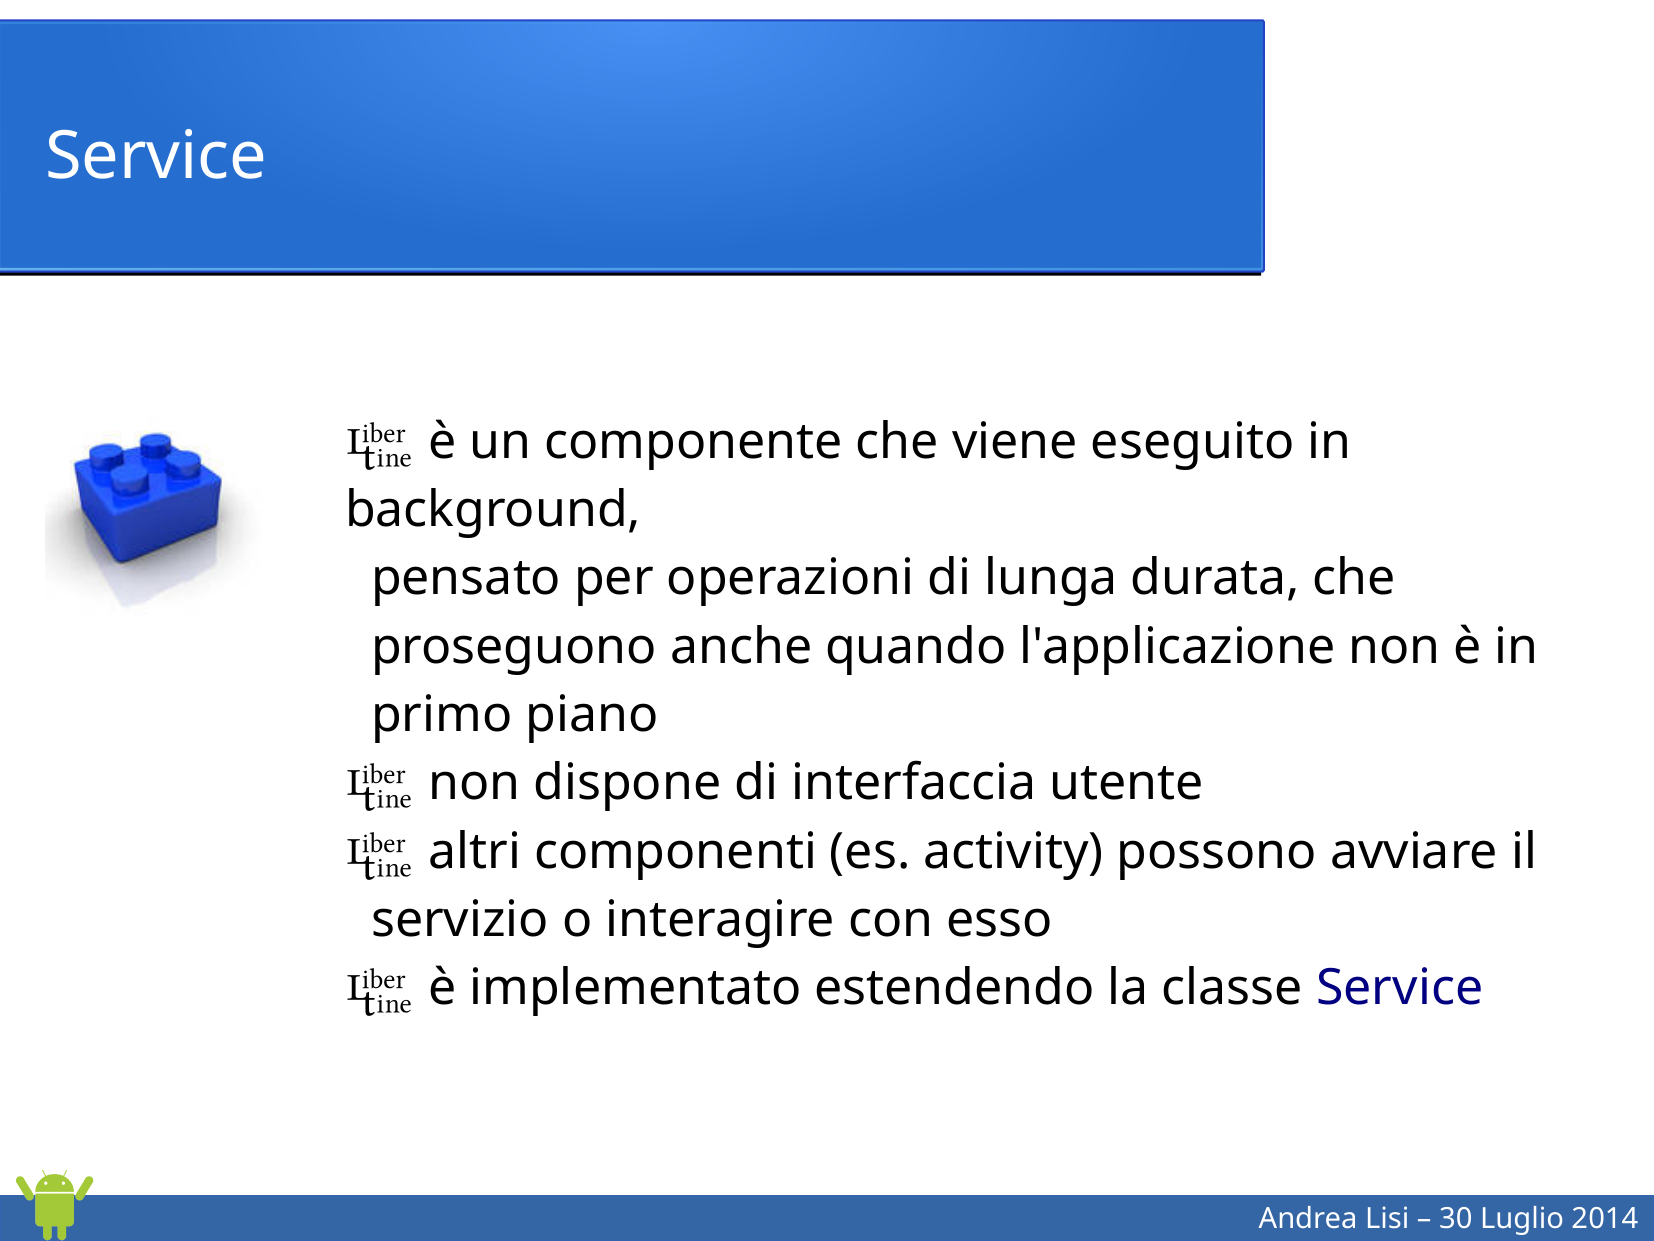

# Service
 è un componente che viene eseguito in background,
 pensato per operazioni di lunga durata, che
 proseguono anche quando l'applicazione non è in
 primo piano
 non dispone di interfaccia utente
 altri componenti (es. activity) possono avviare il
 servizio o interagire con esso
 è implementato estendendo la classe Service
Andrea Lisi – 30 Luglio 2014